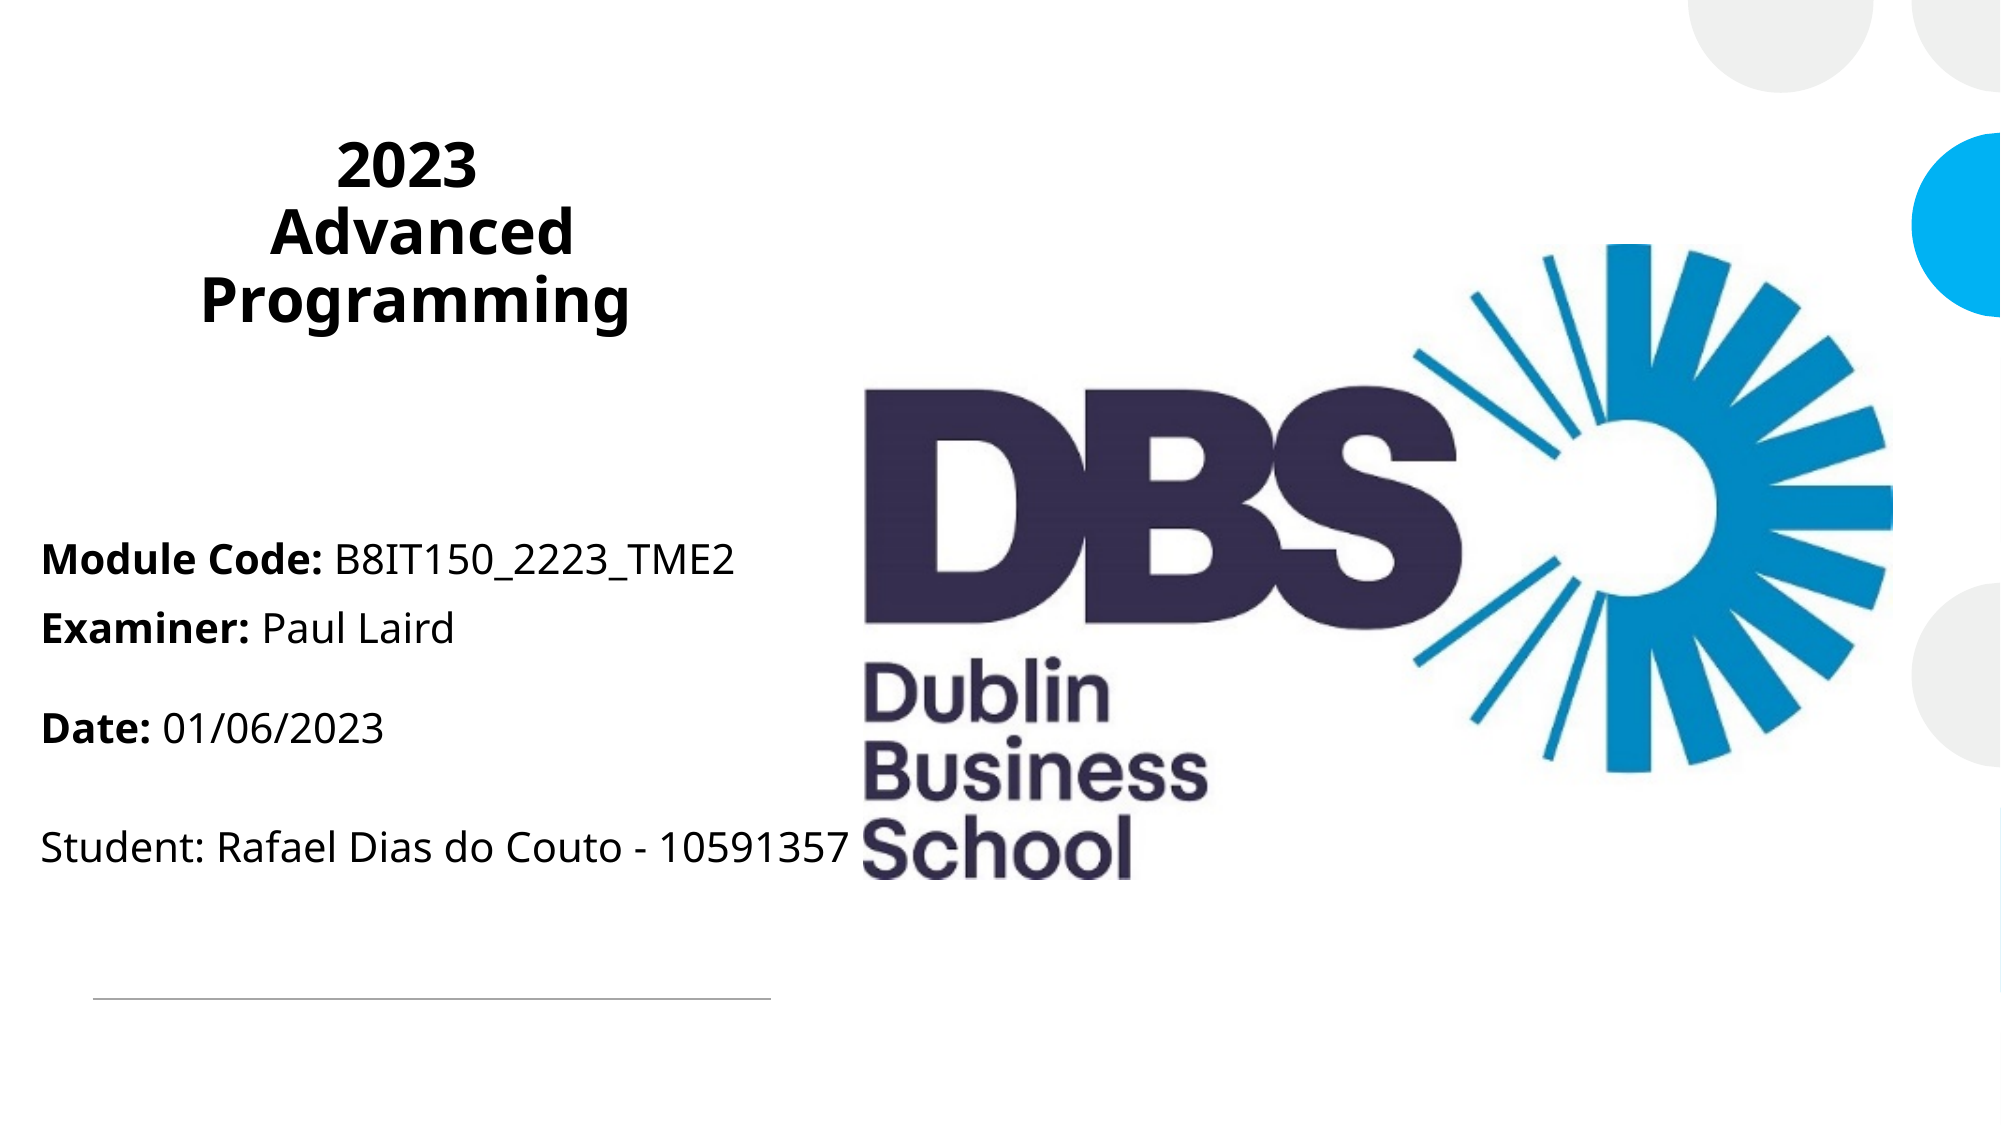

# 2023 Advanced Programming
Module Code: B8IT150_2223_TME2
Examiner: Paul Laird
Date: 01/06/2023
Student: Rafael Dias do Couto - 10591357